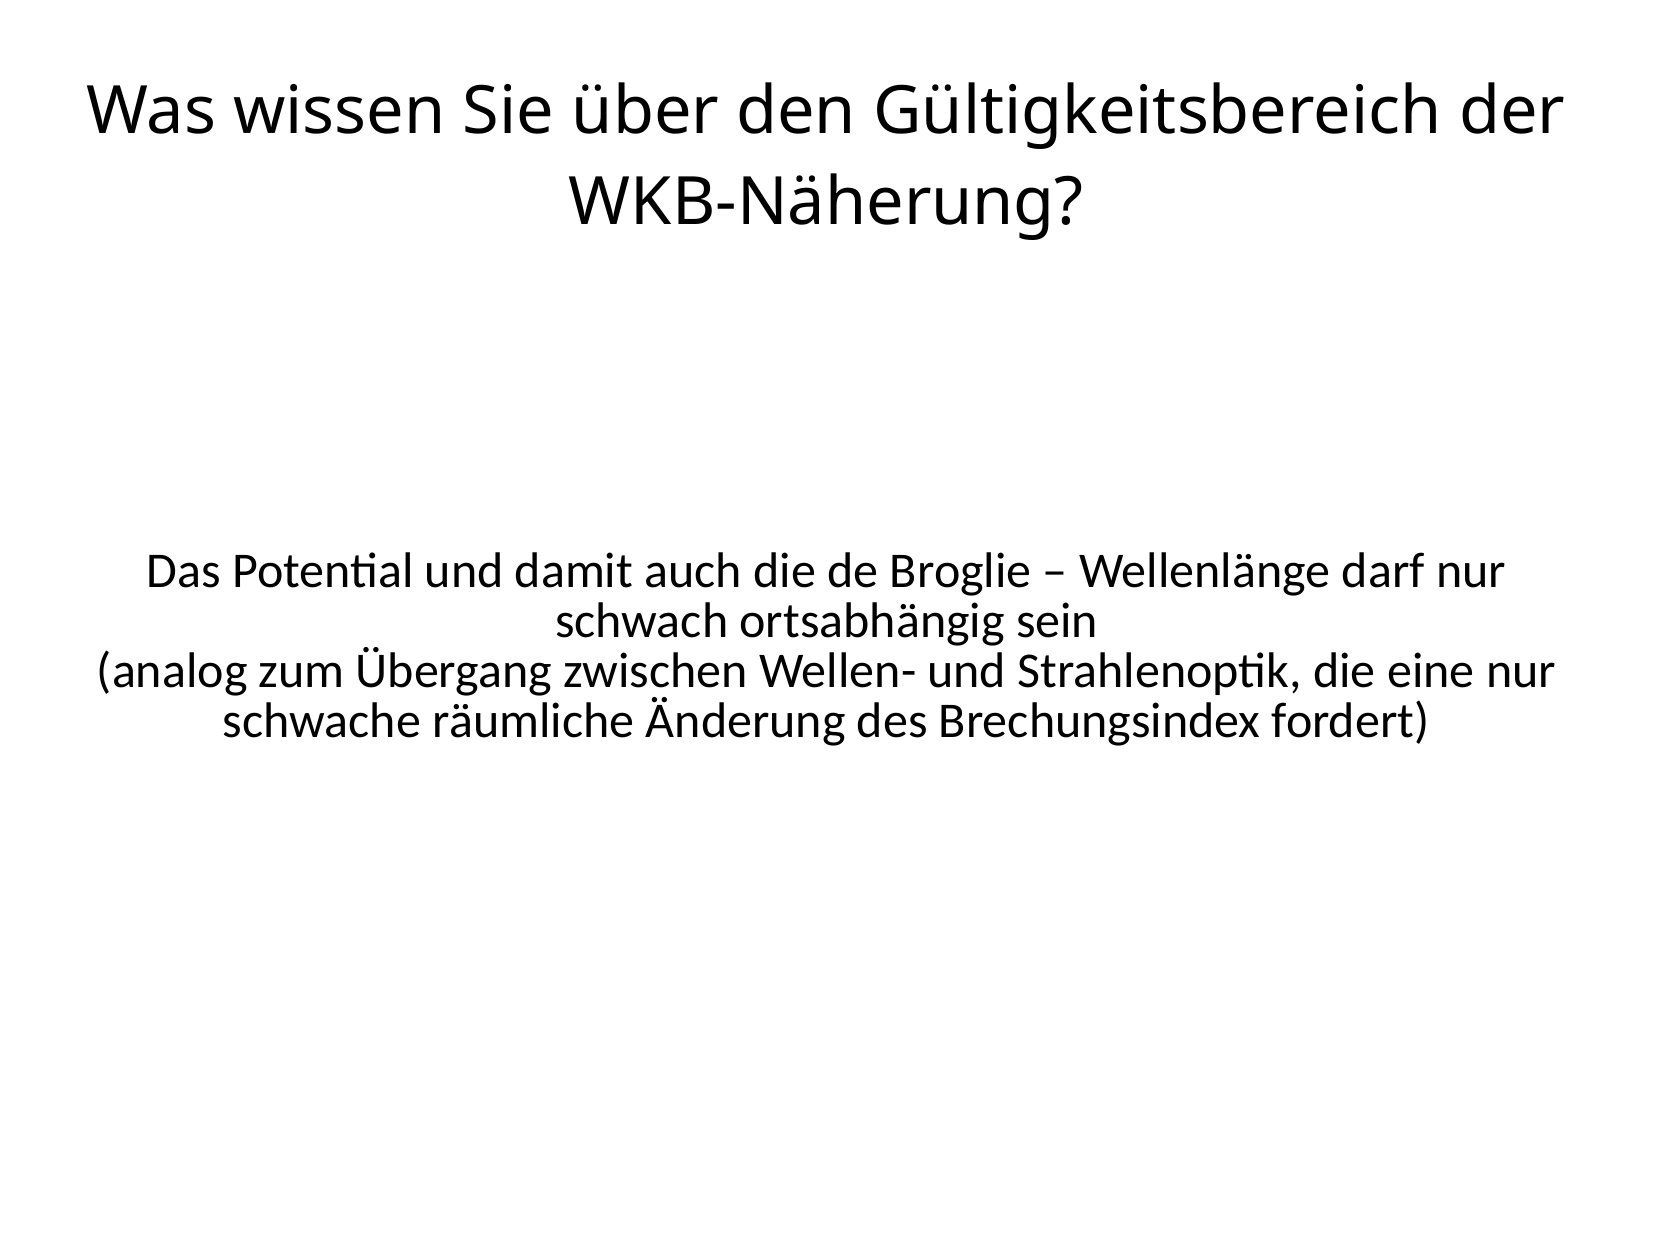

# Was wissen Sie über den Gültigkeitsbereich der WKB-Näherung?
Das Potential und damit auch die de Broglie – Wellenlänge darf nur schwach ortsabhängig sein
(analog zum Übergang zwischen Wellen- und Strahlenoptik, die eine nur schwache räumliche Änderung des Brechungsindex fordert)